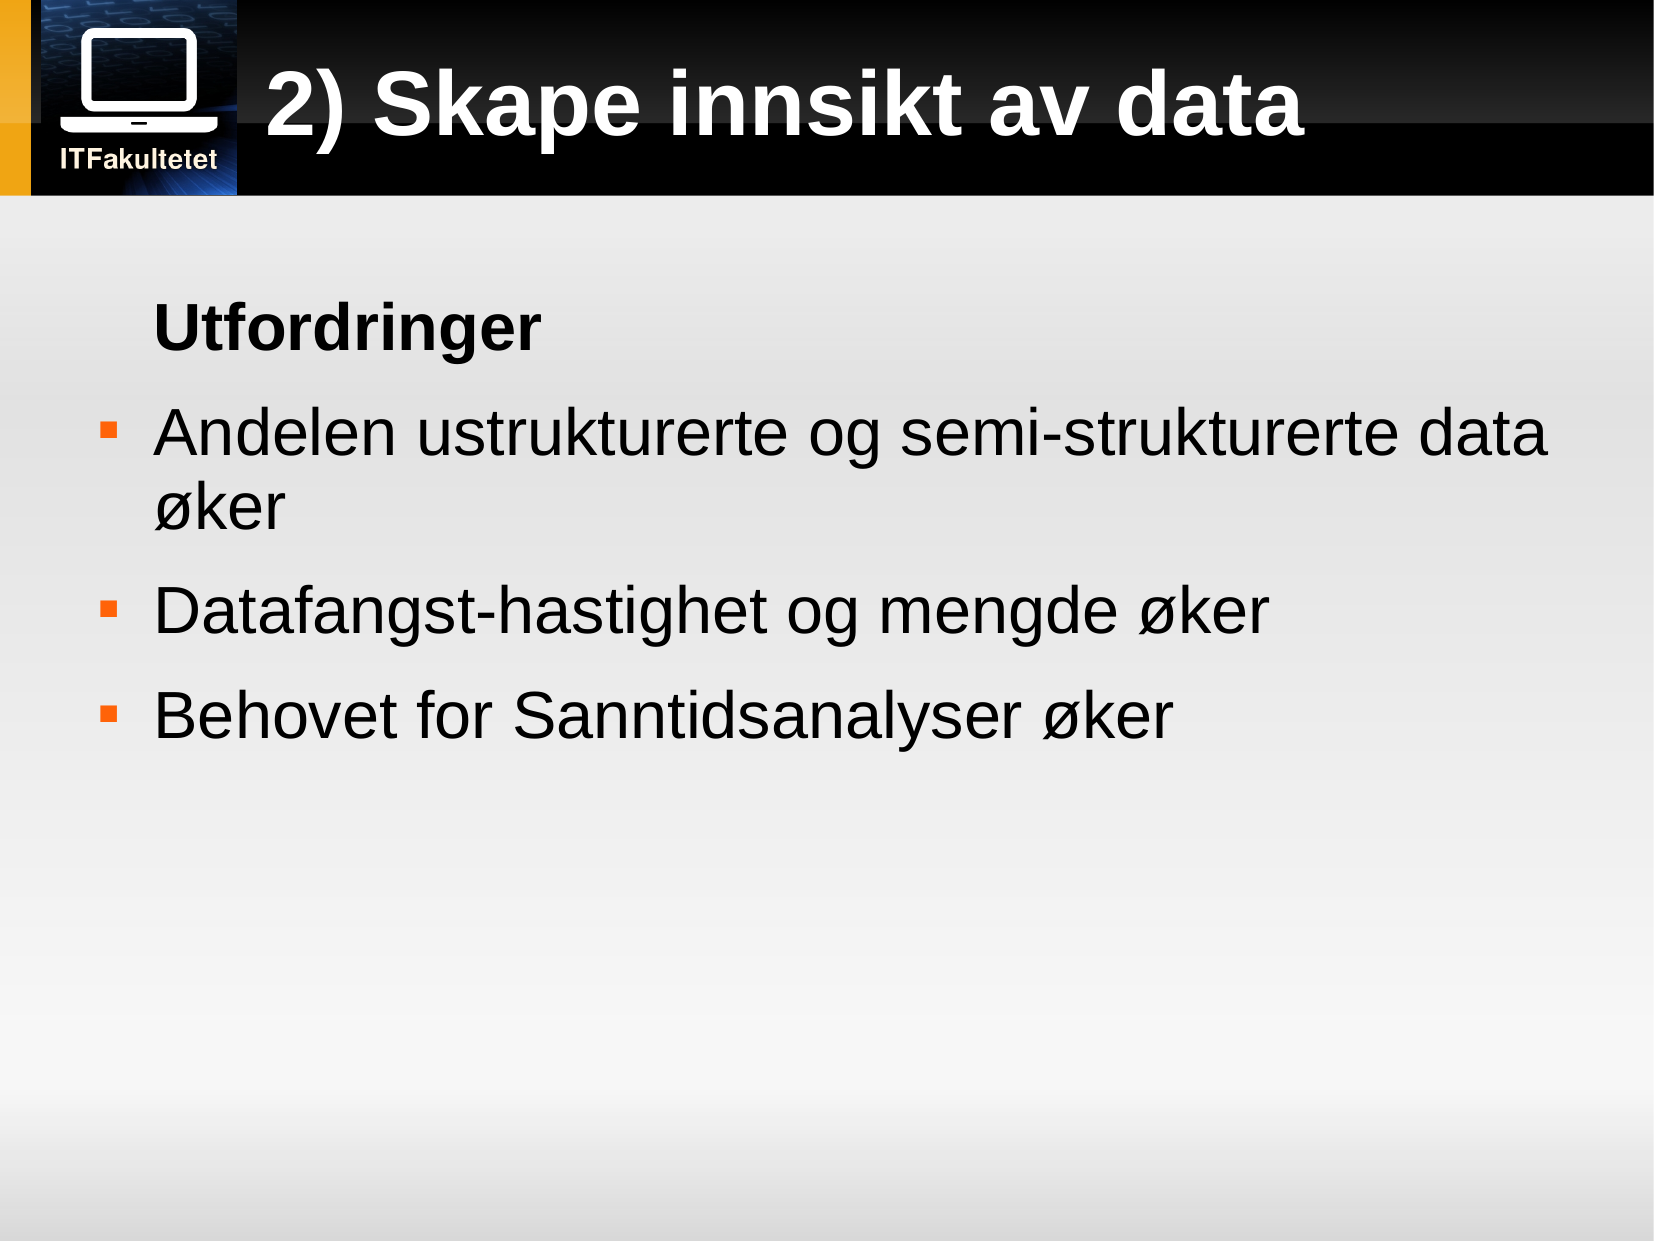

# 2) Skape innsikt av data
Utfordringer
Andelen ustrukturerte og semi-strukturerte data øker
Datafangst-hastighet og mengde øker
Behovet for Sanntidsanalyser øker